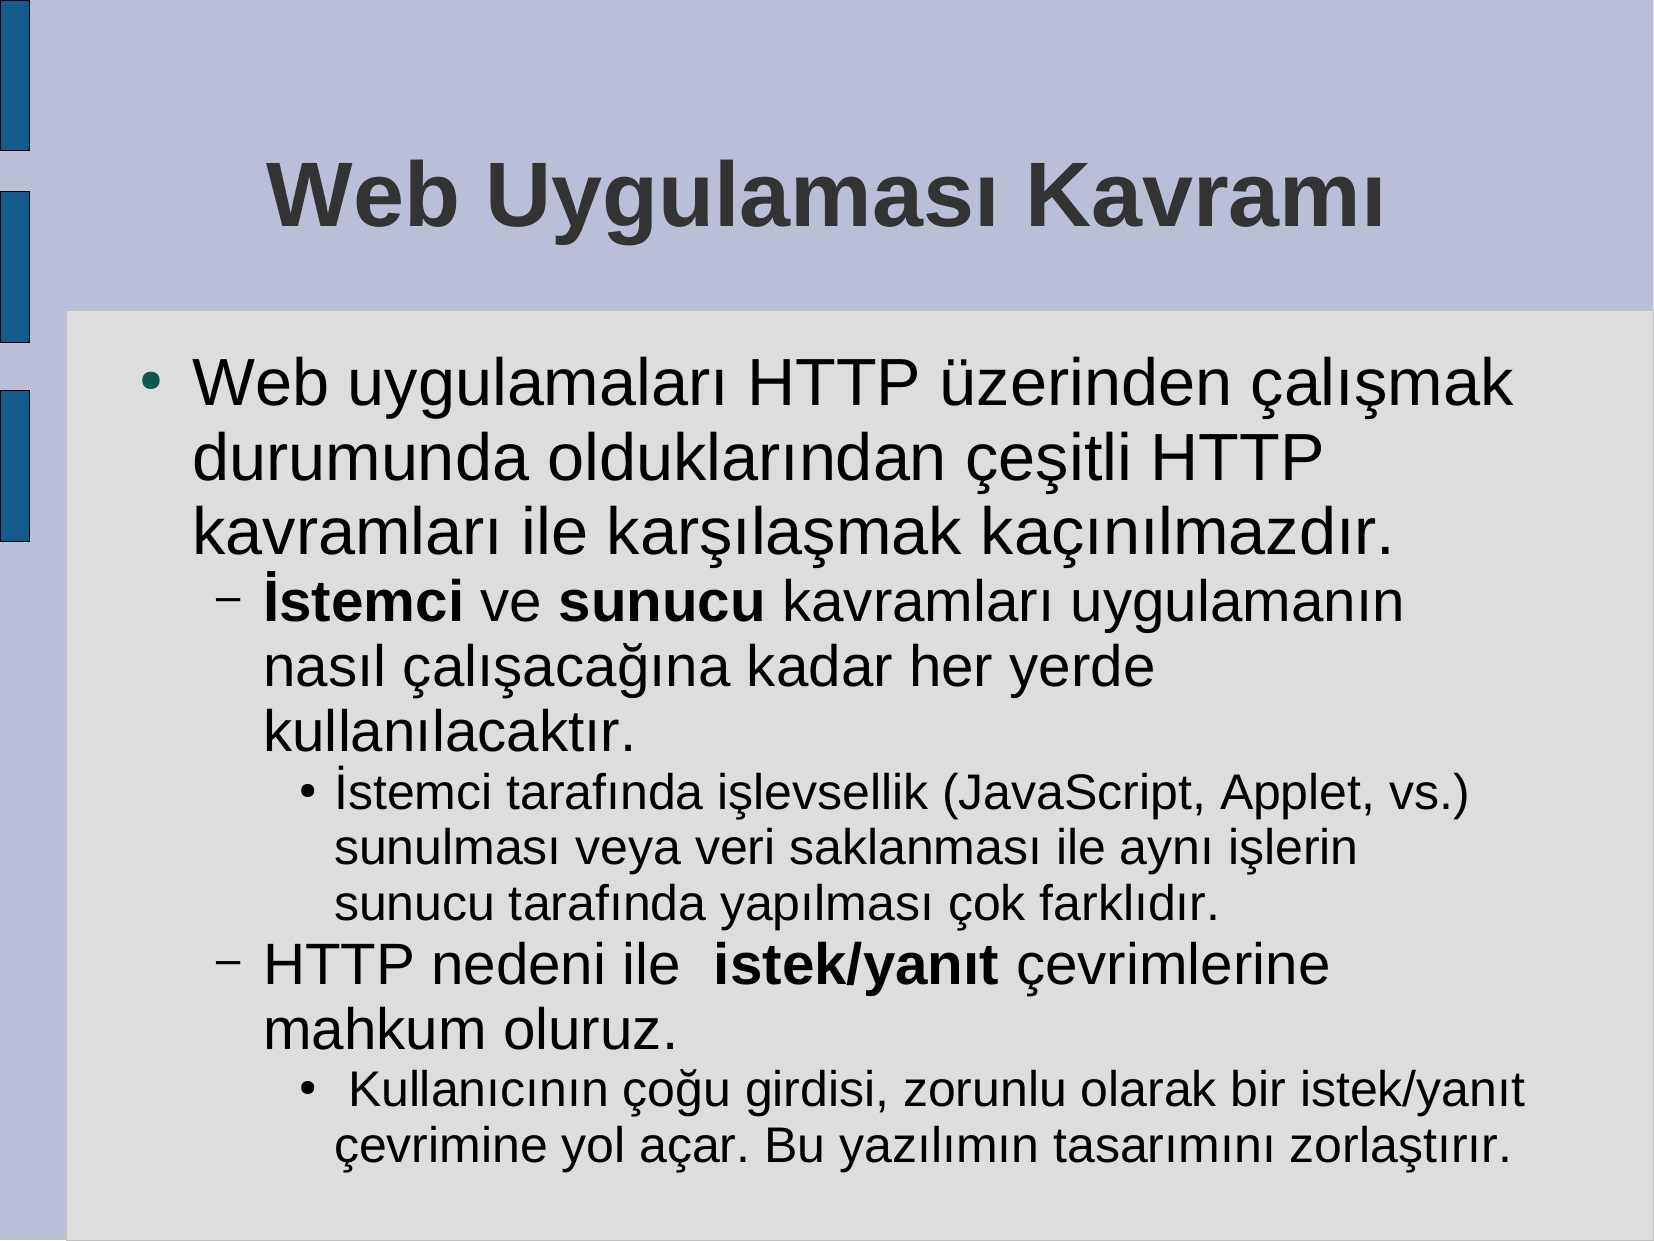

# Web Uygulaması Kavramı
Web uygulamaları HTTP üzerinden çalışmak durumunda olduklarından çeşitli HTTP kavramları ile karşılaşmak kaçınılmazdır.
İstemci ve sunucu kavramları uygulamanın nasıl çalışacağına kadar her yerde kullanılacaktır.
İstemci tarafında işlevsellik (JavaScript, Applet, vs.) sunulması veya veri saklanması ile aynı işlerin sunucu tarafında yapılması çok farklıdır.
HTTP nedeni ile istek/yanıt çevrimlerine mahkum oluruz.
 Kullanıcının çoğu girdisi, zorunlu olarak bir istek/yanıt çevrimine yol açar. Bu yazılımın tasarımını zorlaştırır.